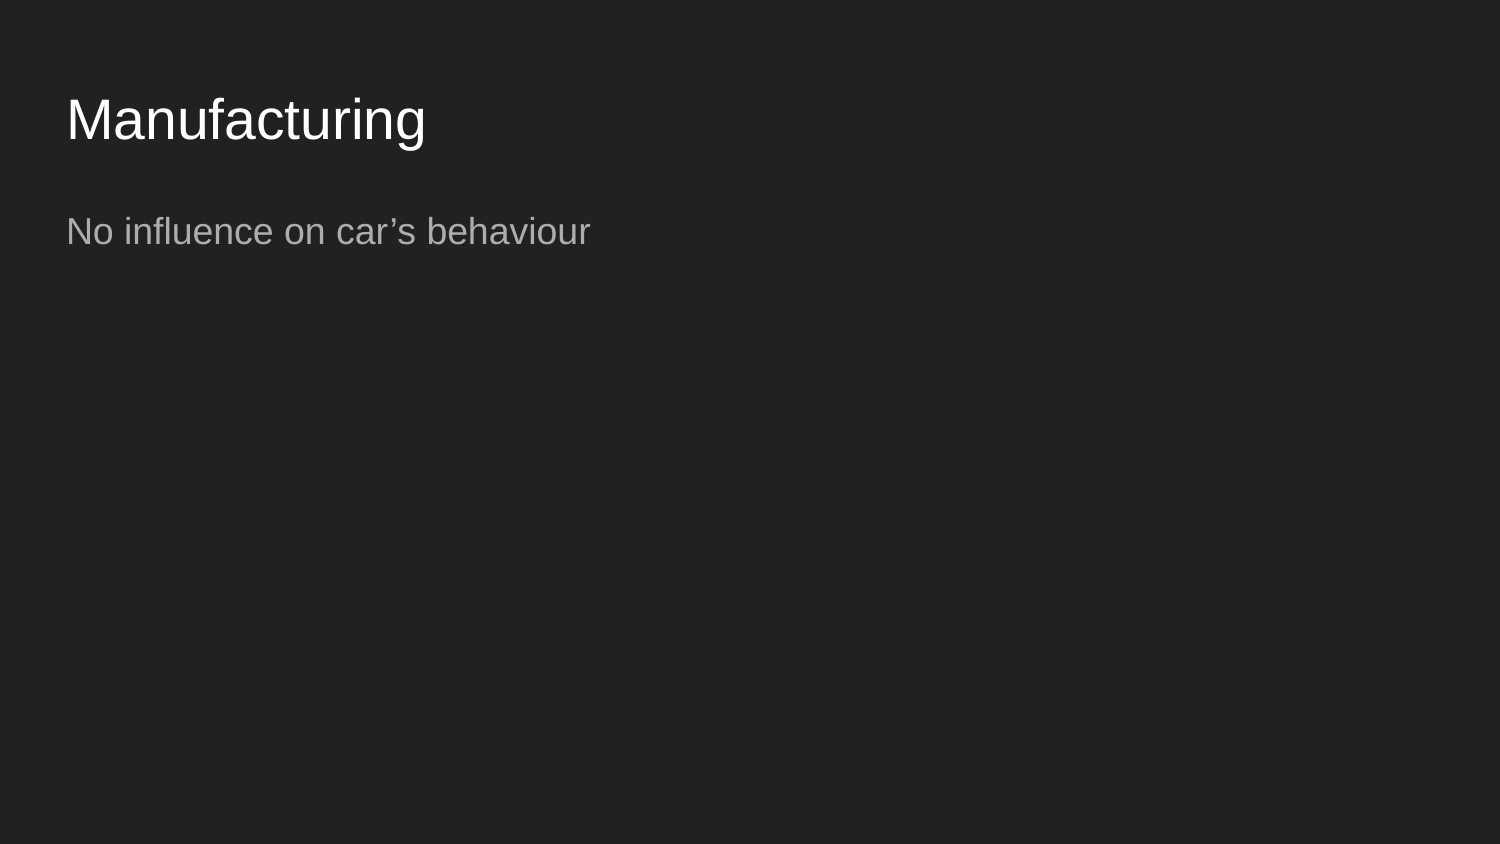

# Manufacturing
No influence on car’s behaviour